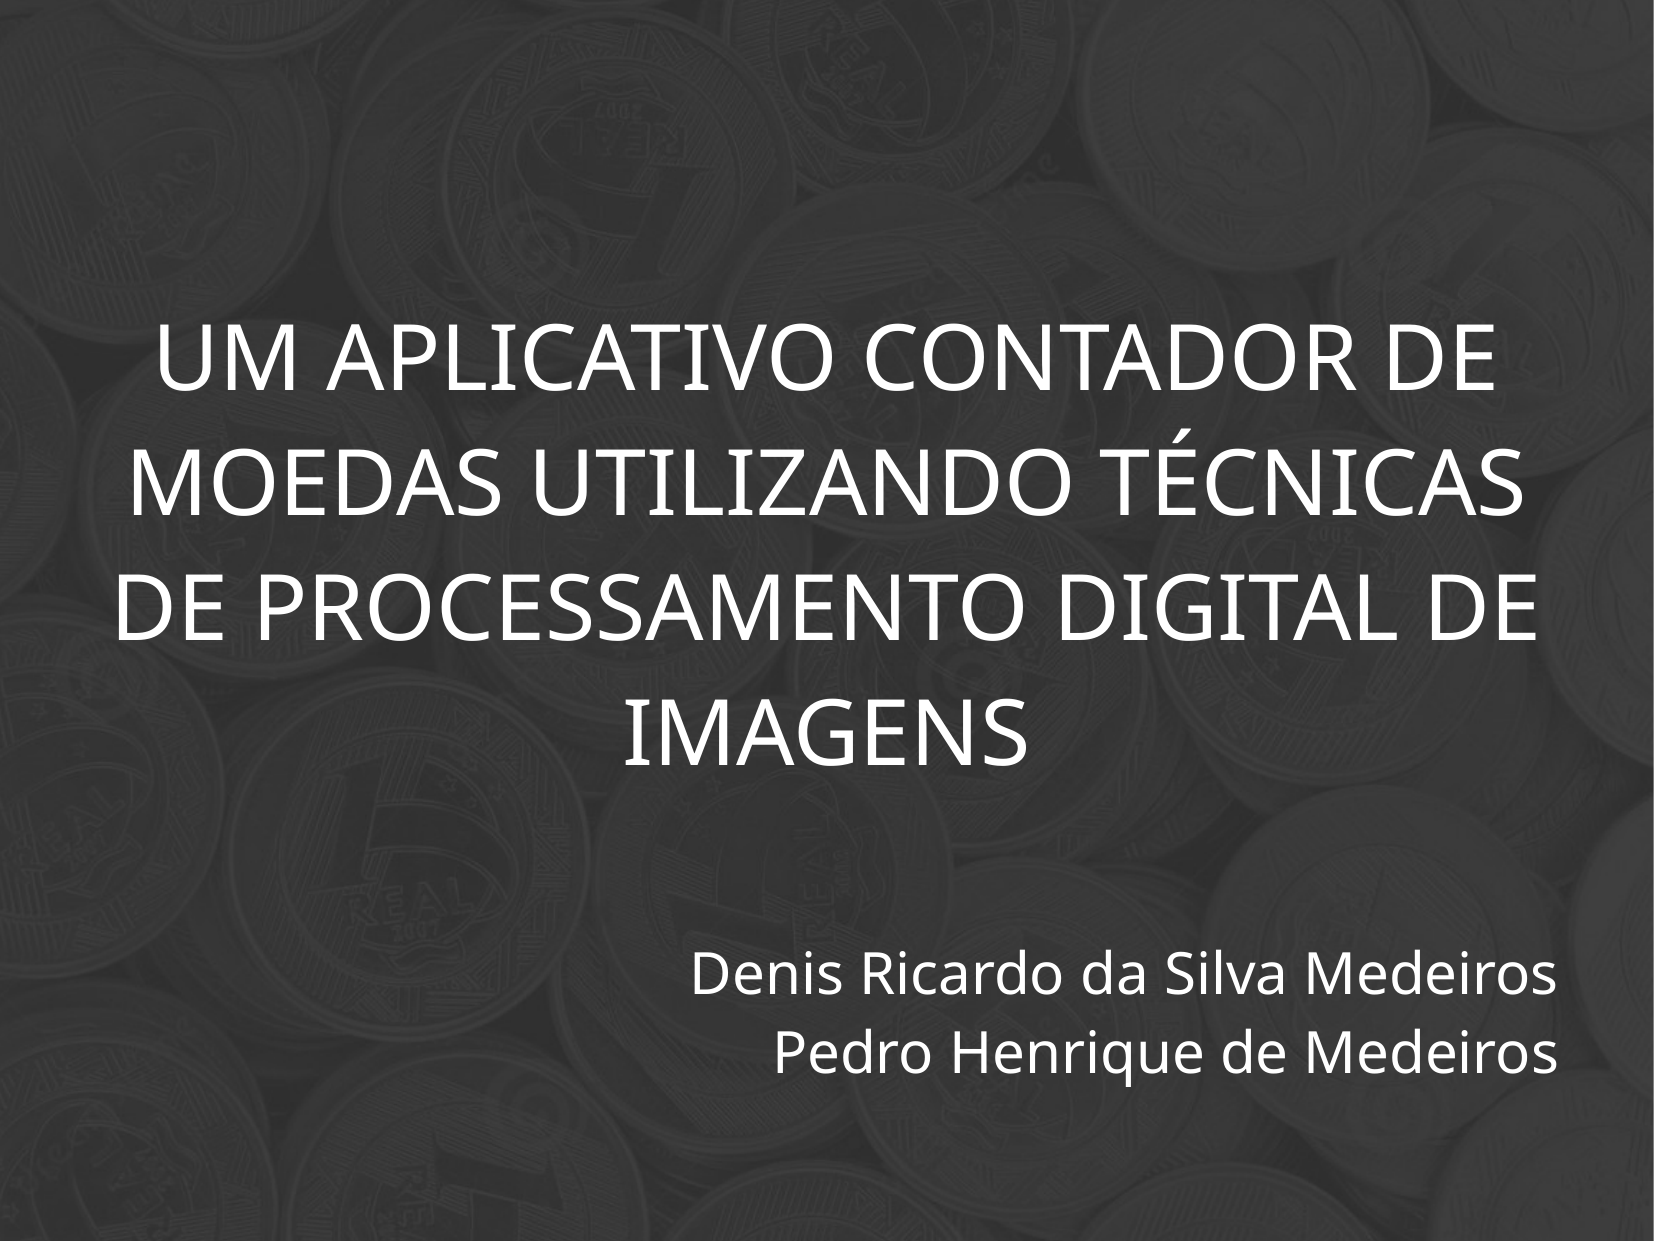

# UM APLICATIVO CONTADOR DE MOEDAS UTILIZANDO TÉCNICAS DE PROCESSAMENTO DIGITAL DE IMAGENS
Denis Ricardo da Silva Medeiros
Pedro Henrique de Medeiros